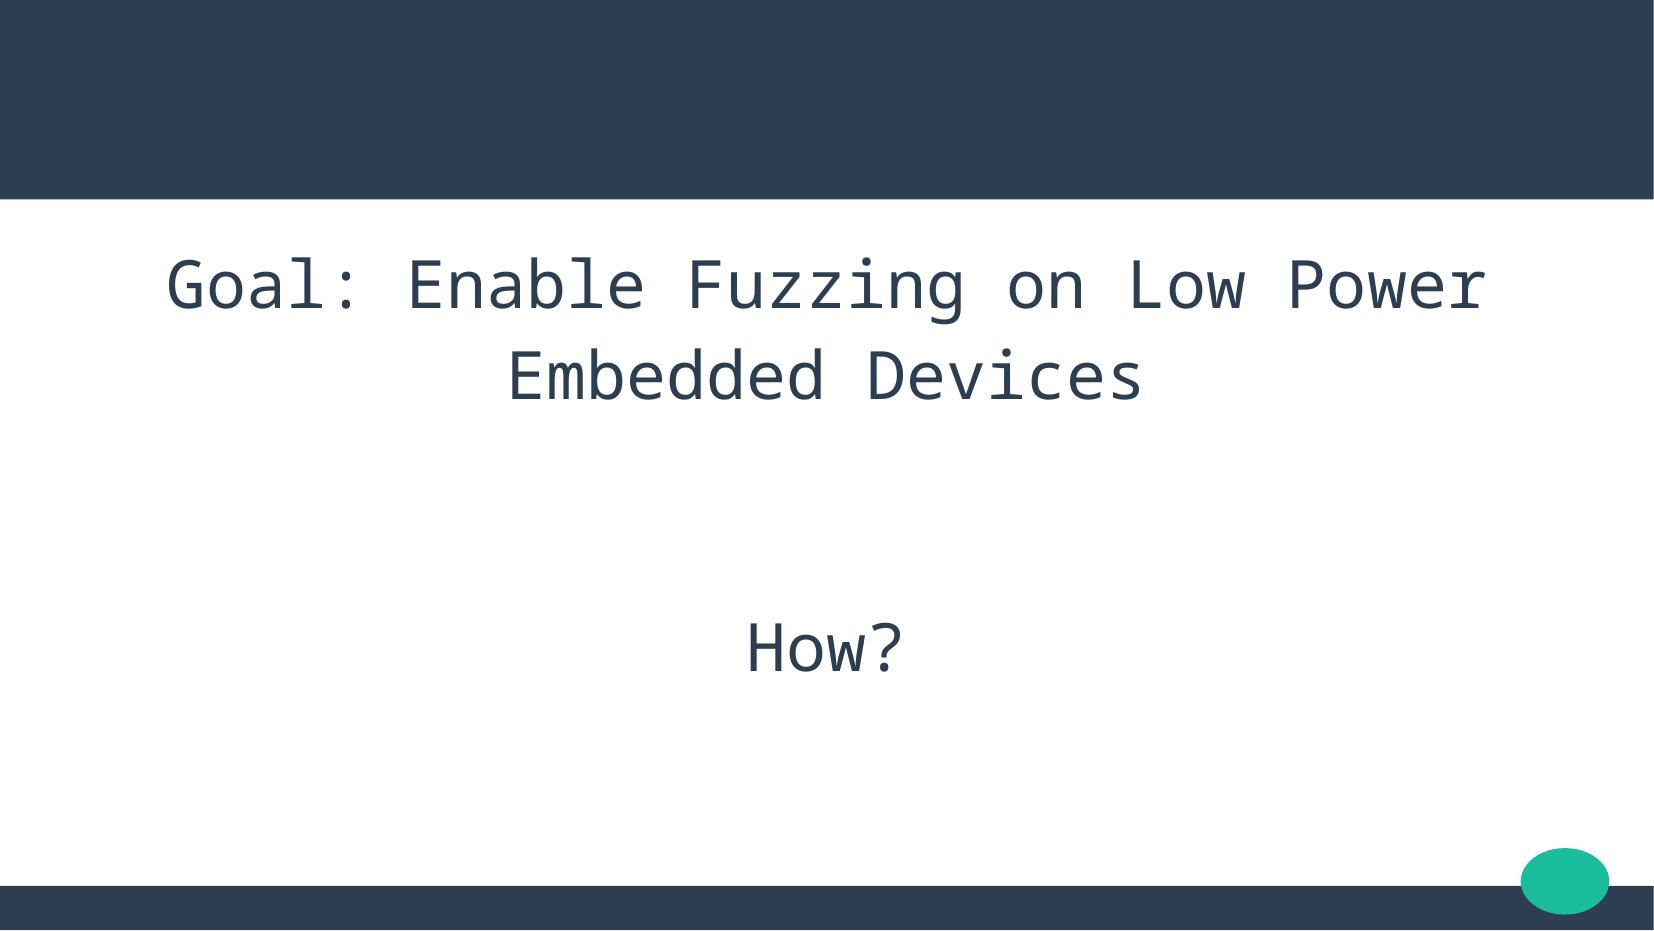

# Goal: Enable Fuzzing on Low Power Embedded Devices
How?